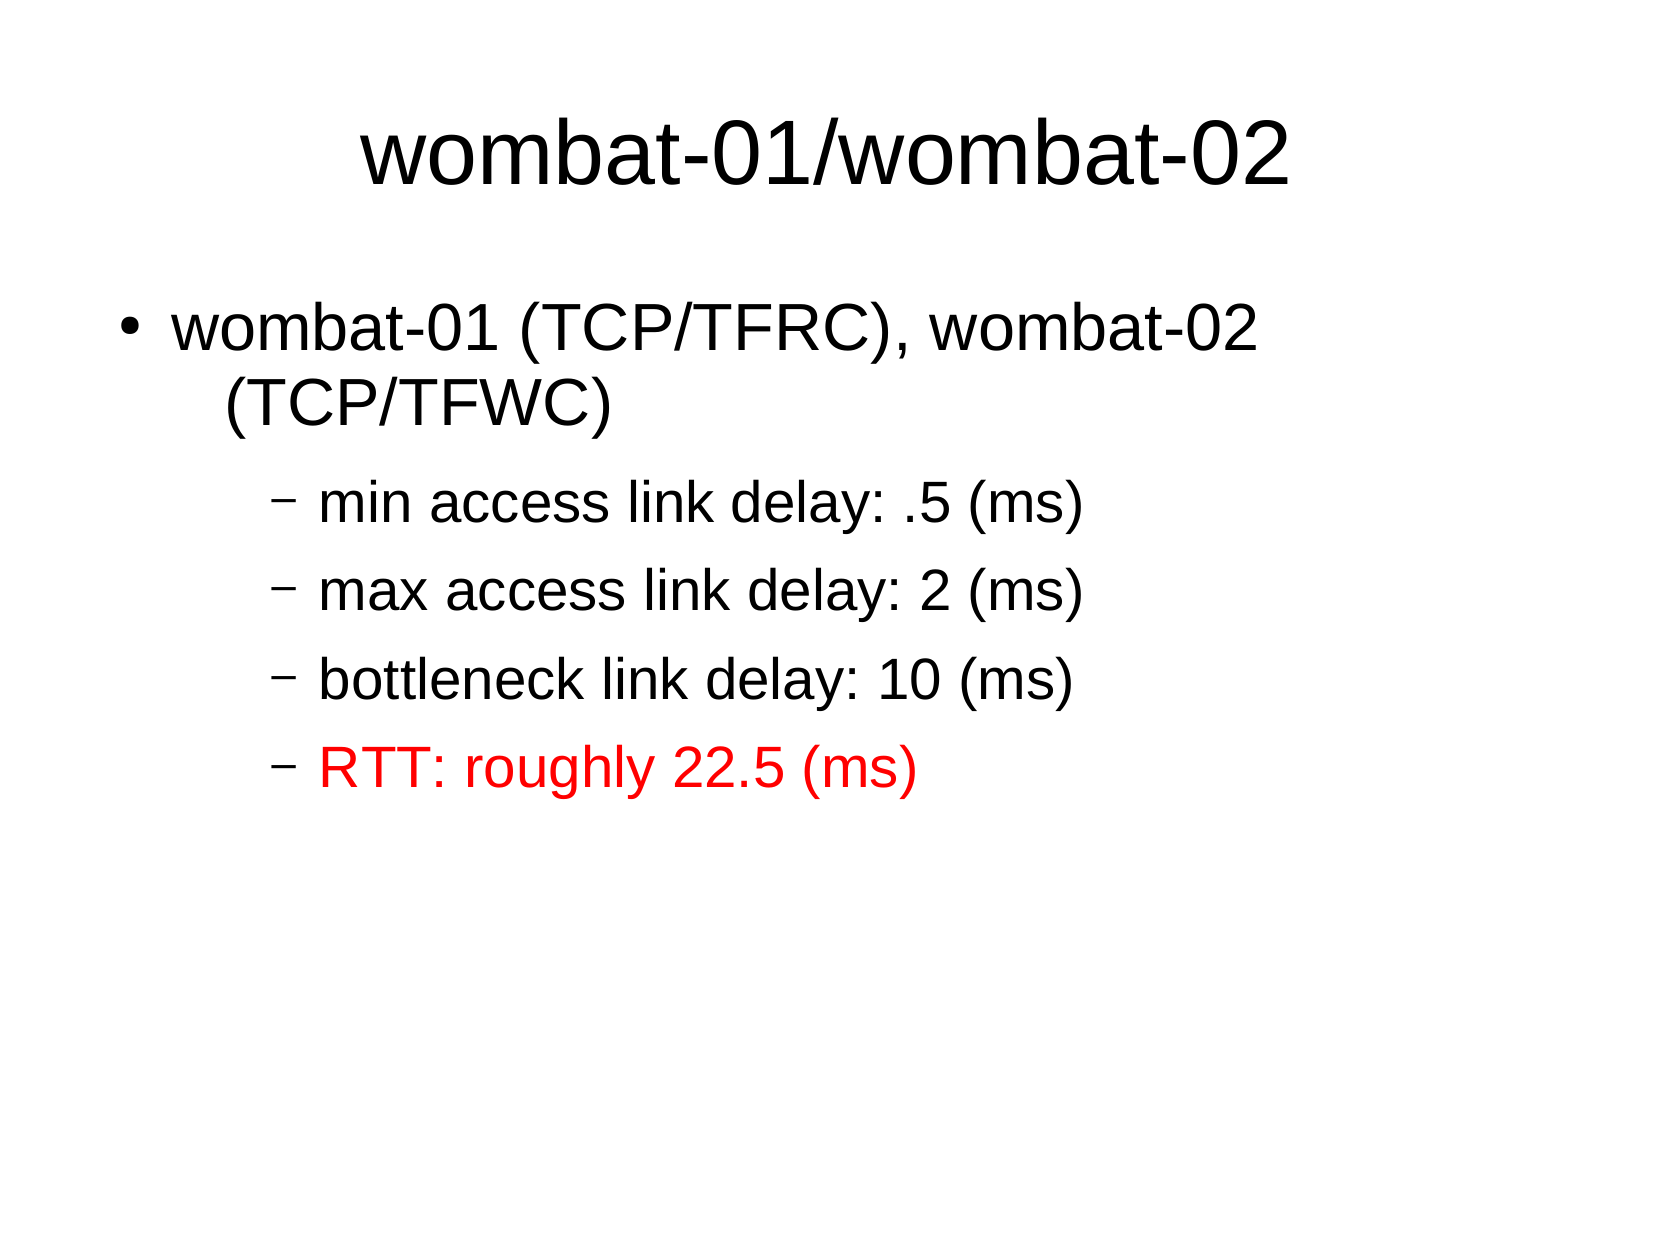

# wombat-01/wombat-02
wombat-01 (TCP/TFRC), wombat-02 (TCP/TFWC)
min access link delay: .5 (ms)
max access link delay: 2 (ms)
bottleneck link delay: 10 (ms)
RTT: roughly 22.5 (ms)